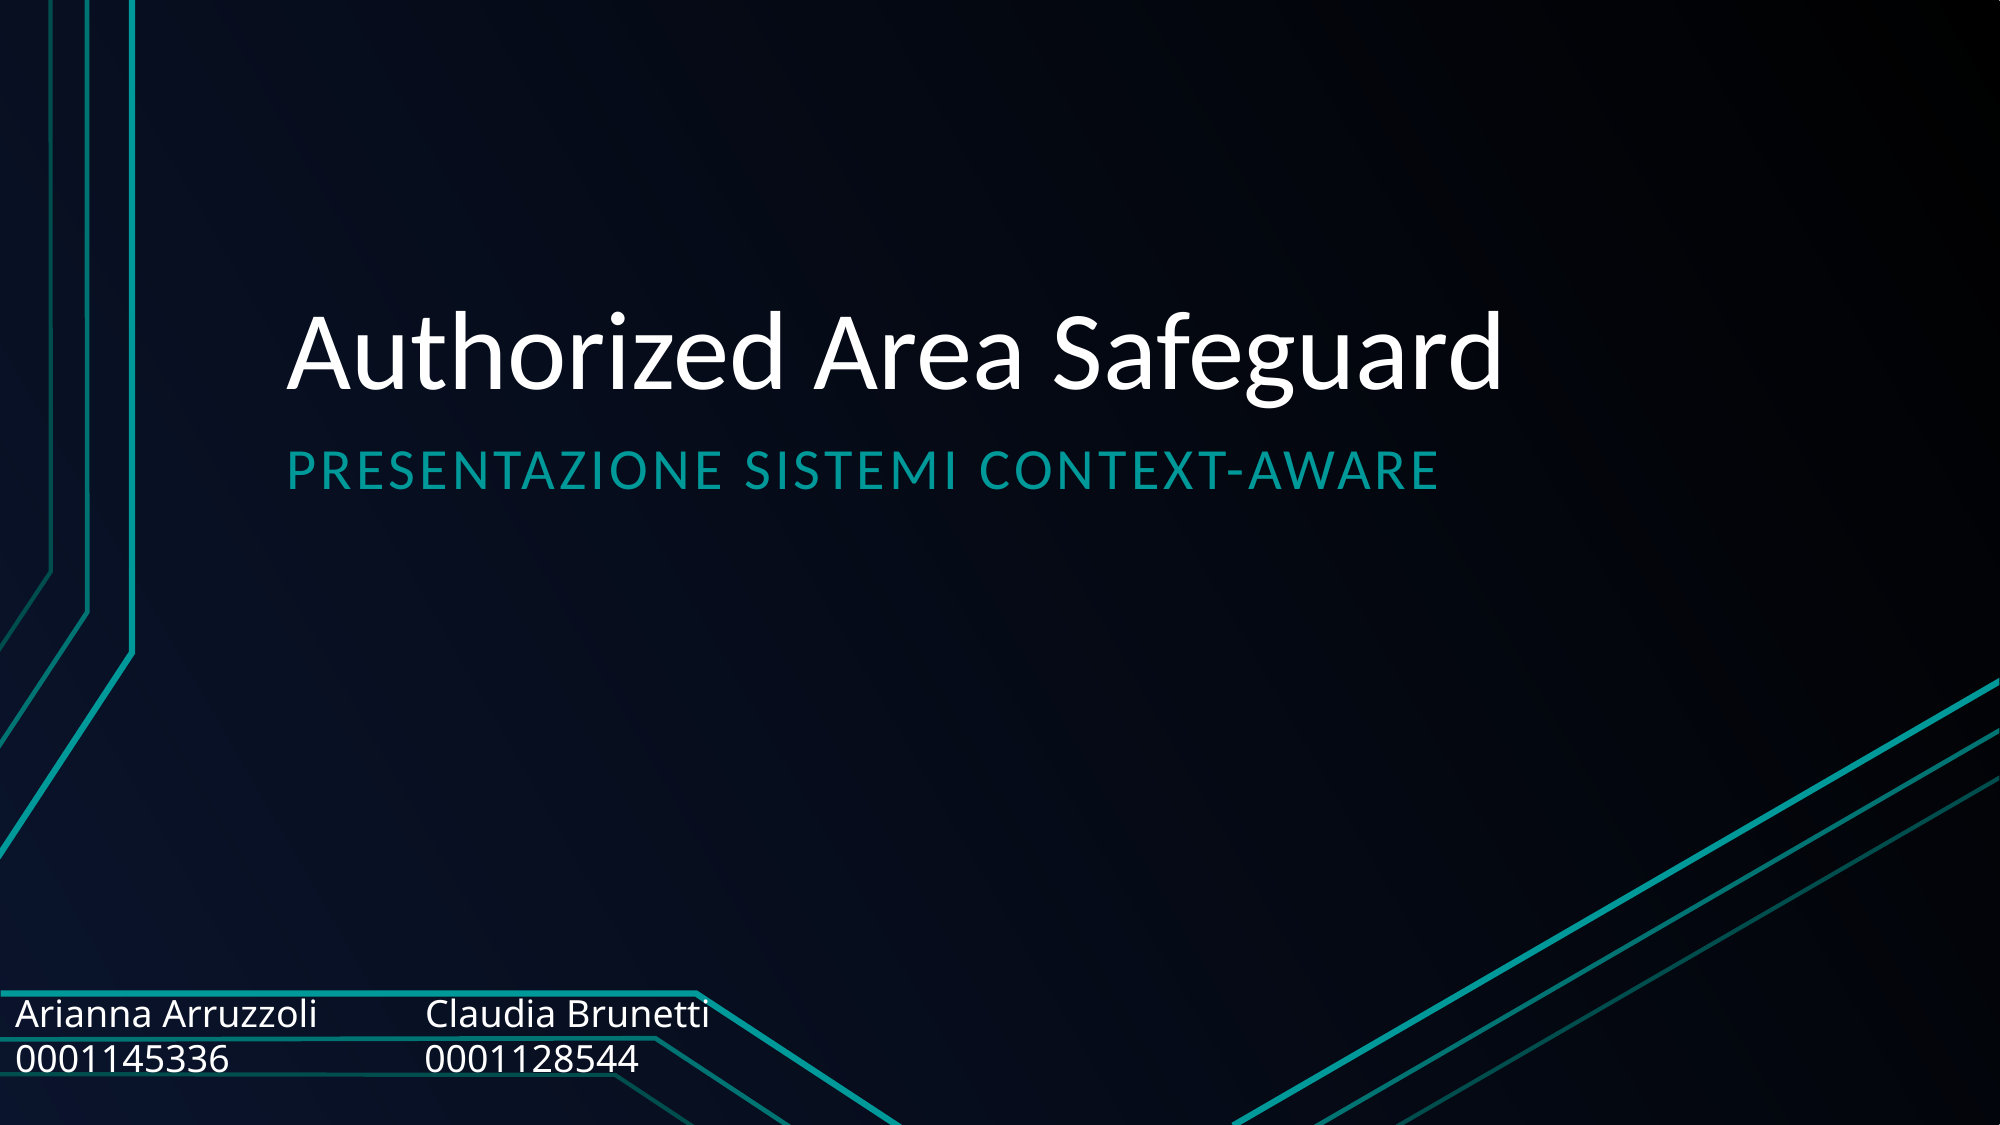

# Authorized Area Safeguard
Presentazione Sistemi Context-Aware
Arianna Arruzzoli Claudia Brunetti
0001145336 0001128544